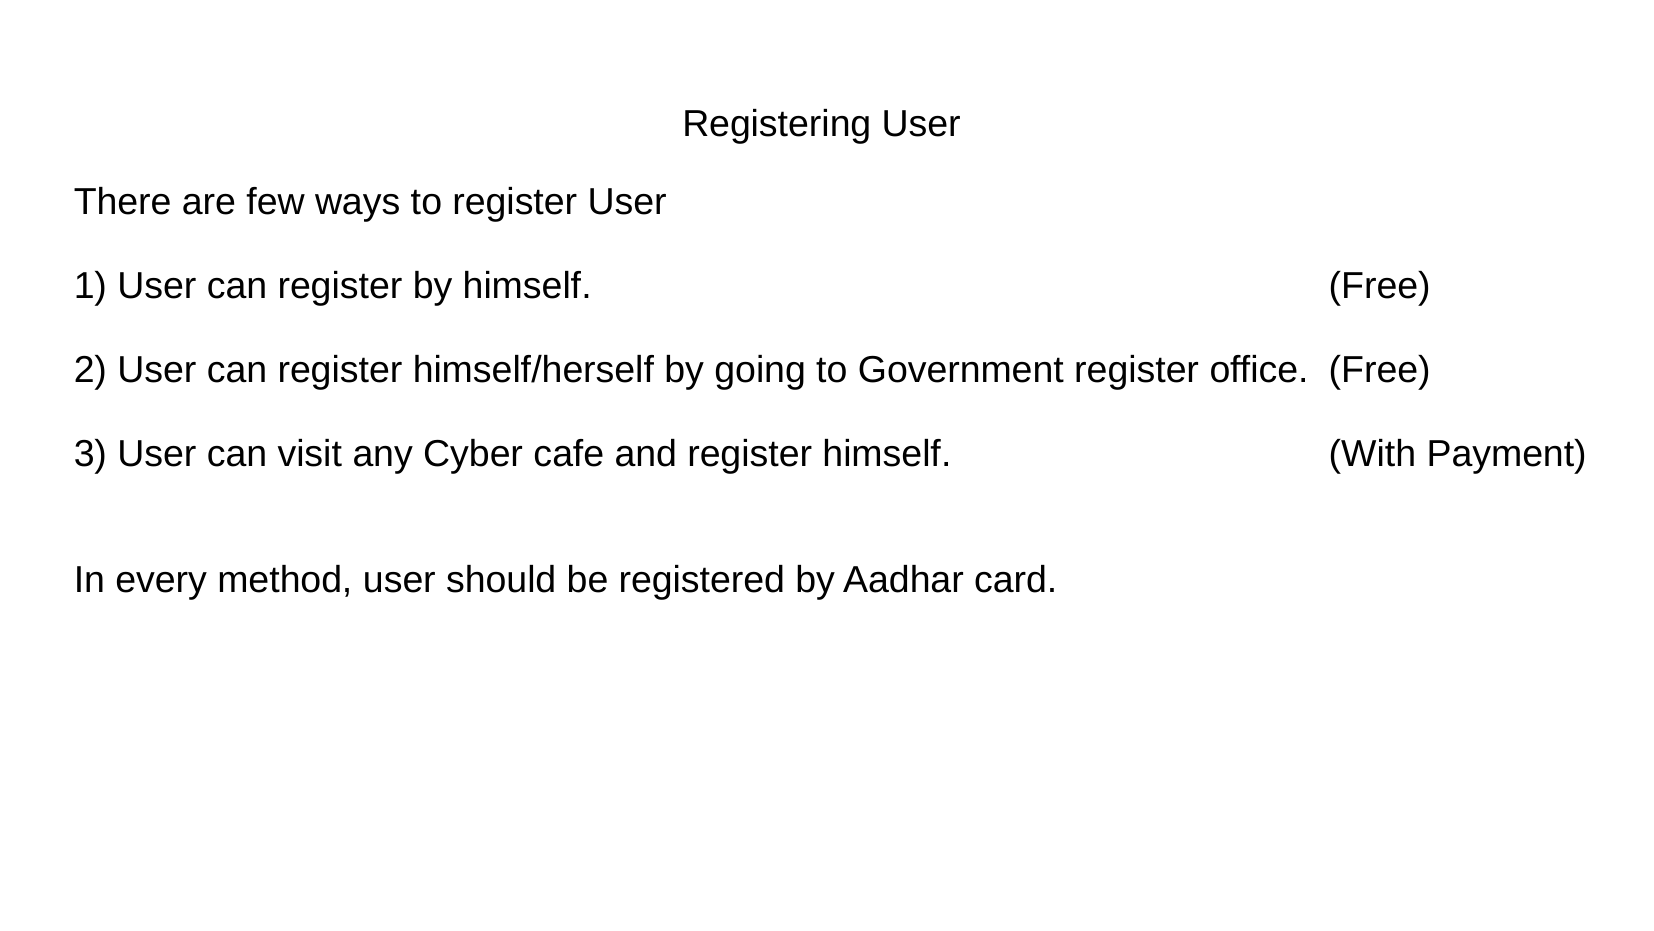

Registering User
There are few ways to register User
1) User can register by himself. 										(Free)
2) User can register himself/herself by going to Government register office.	(Free)
3) User can visit any Cyber cafe and register himself.						(With Payment)
In every method, user should be registered by Aadhar card.